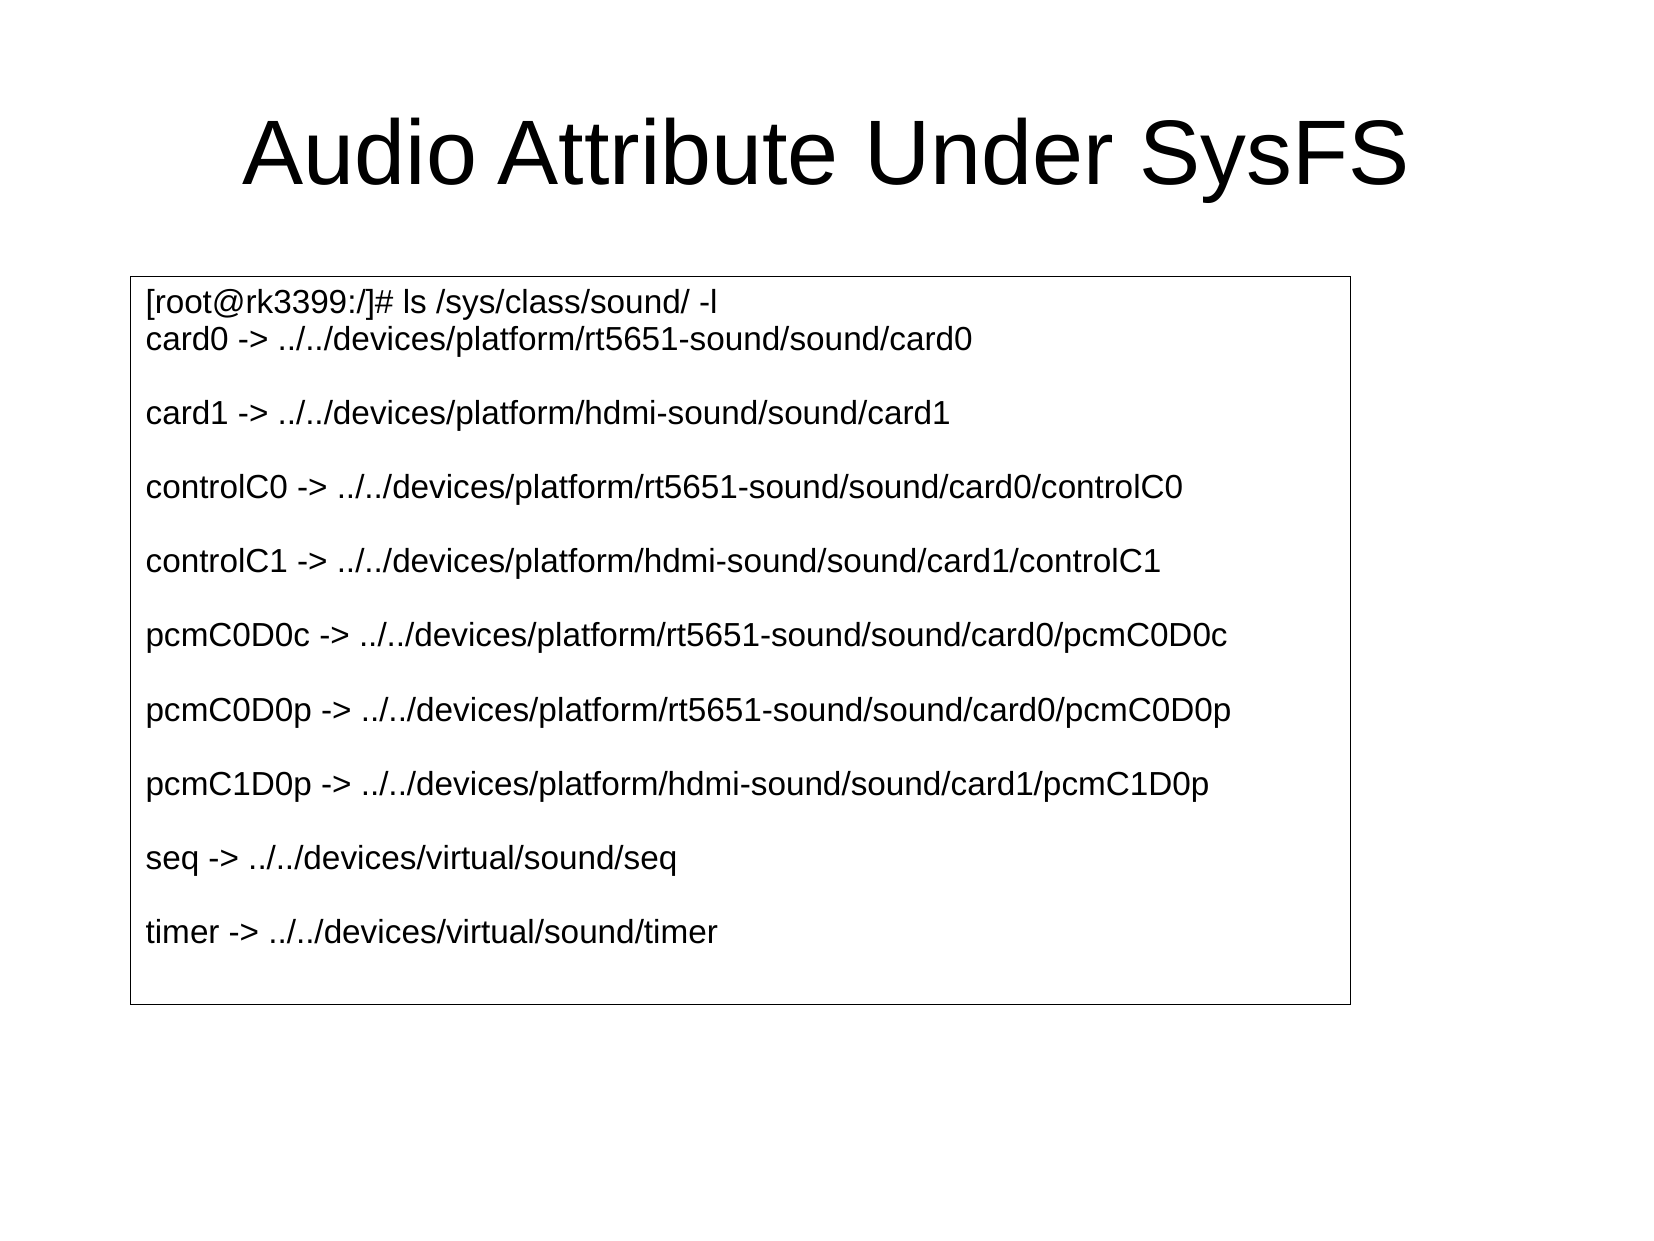

# Audio Attribute Under SysFS
[root@rk3399:/]# ls /sys/class/sound/ -l
card0 -> ../../devices/platform/rt5651-sound/sound/card0
card1 -> ../../devices/platform/hdmi-sound/sound/card1
controlC0 -> ../../devices/platform/rt5651-sound/sound/card0/controlC0
controlC1 -> ../../devices/platform/hdmi-sound/sound/card1/controlC1
pcmC0D0c -> ../../devices/platform/rt5651-sound/sound/card0/pcmC0D0c
pcmC0D0p -> ../../devices/platform/rt5651-sound/sound/card0/pcmC0D0p
pcmC1D0p -> ../../devices/platform/hdmi-sound/sound/card1/pcmC1D0p
seq -> ../../devices/virtual/sound/seq
timer -> ../../devices/virtual/sound/timer